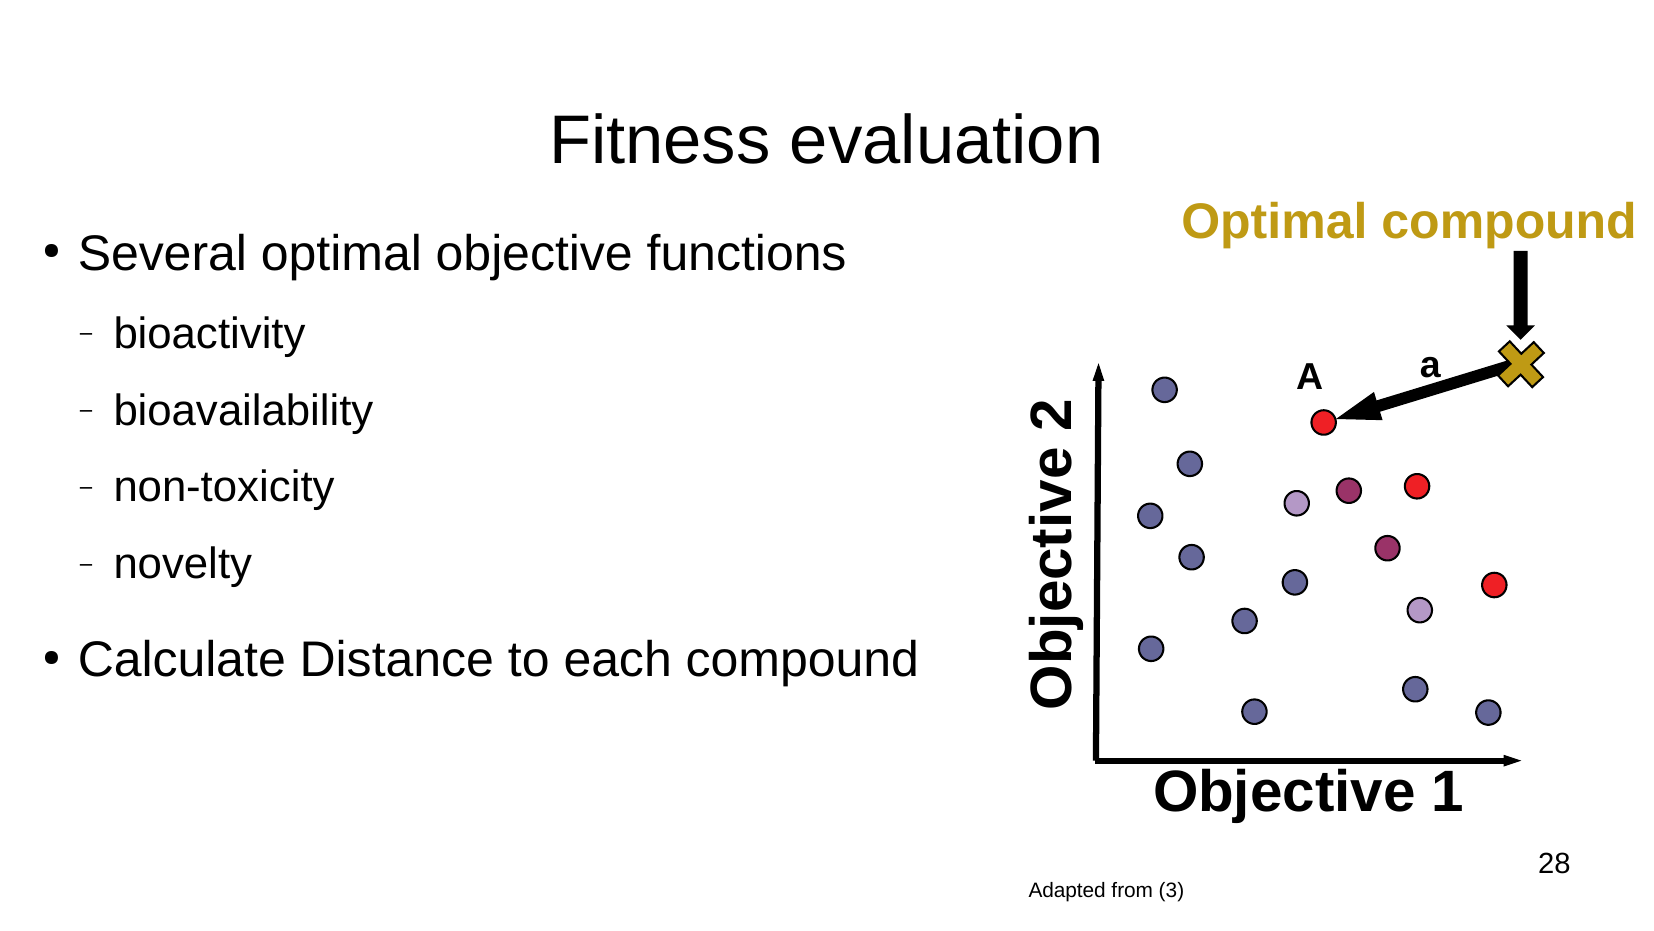

Fitness evaluation
Optimal compound
# Several optimal objective functions
bioactivity
bioavailability
non-toxicity
novelty
Calculate Distance to each compound
a
A
Objective 2
Objective 1
28
Adapted from (3)